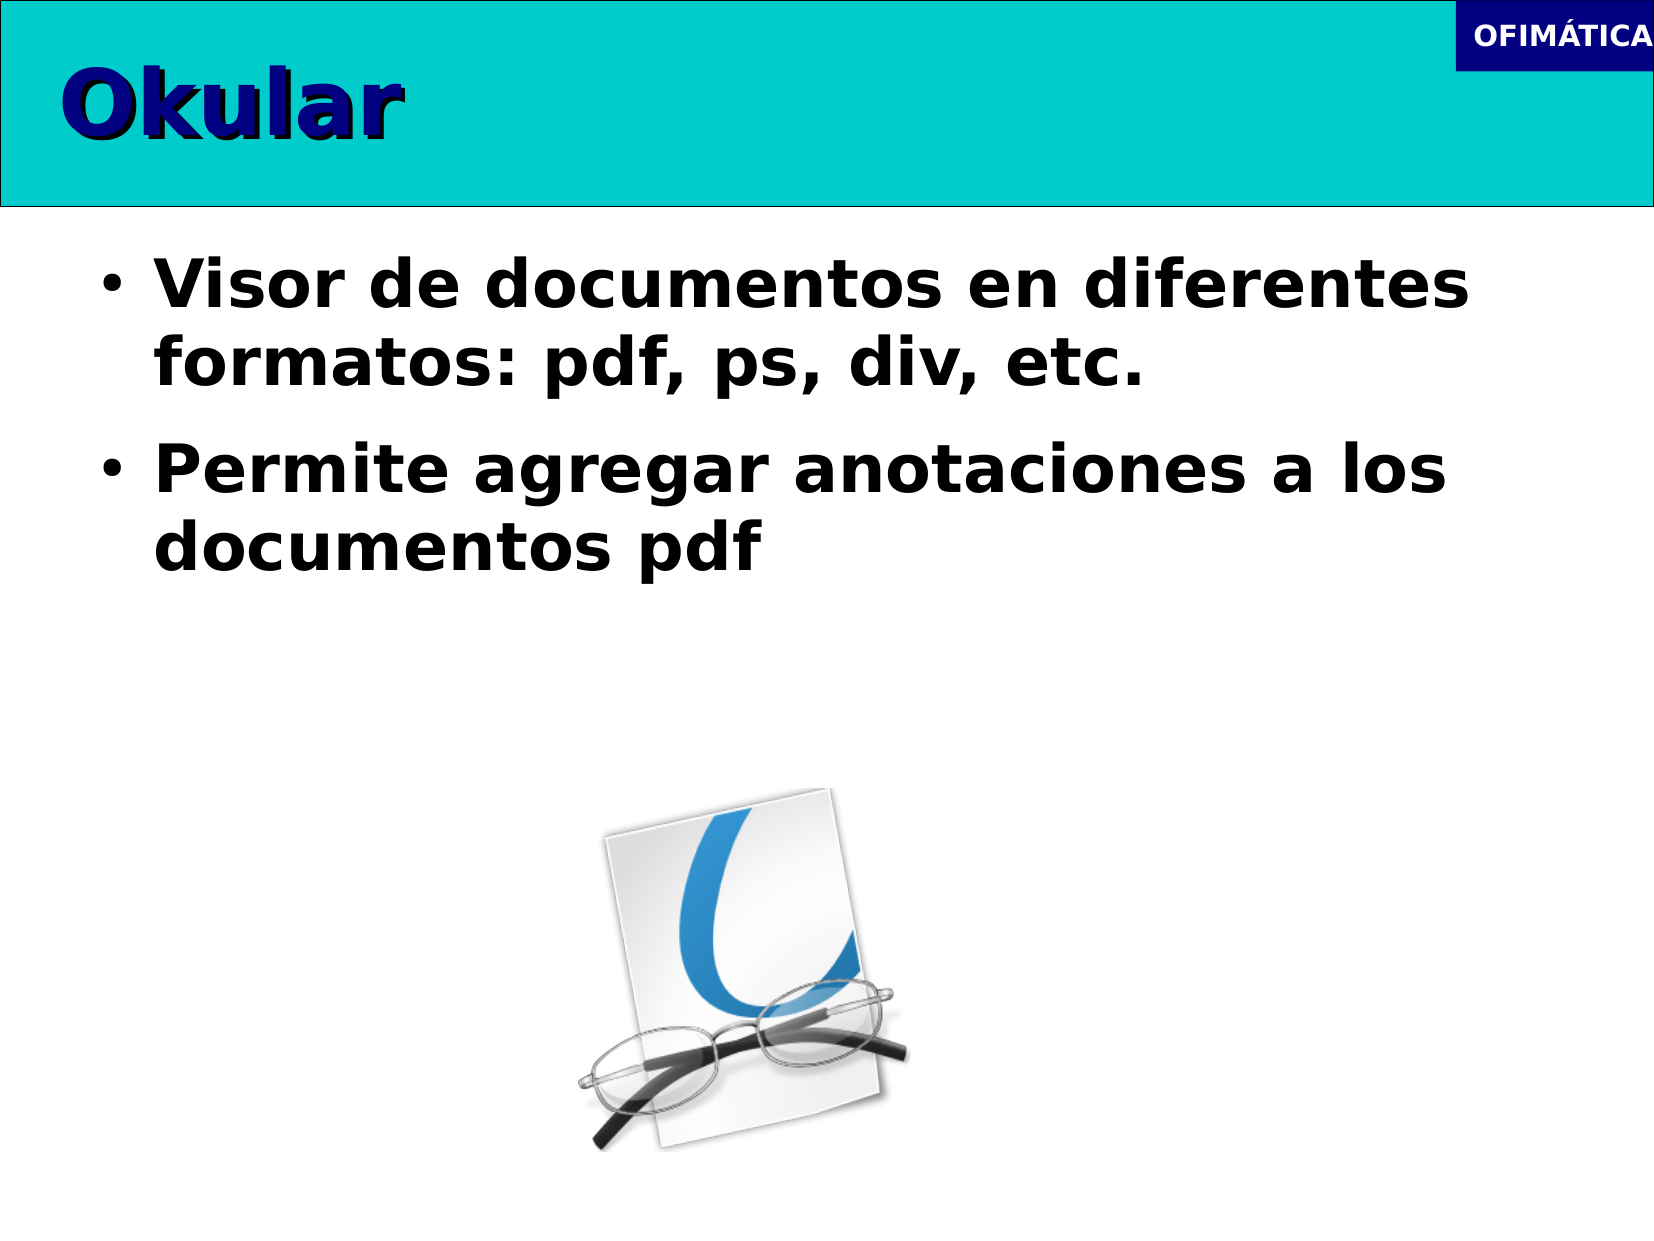

OFIMÁTICA
# Okular
Visor de documentos en diferentes formatos: pdf, ps, div, etc.
Permite agregar anotaciones a los documentos pdf